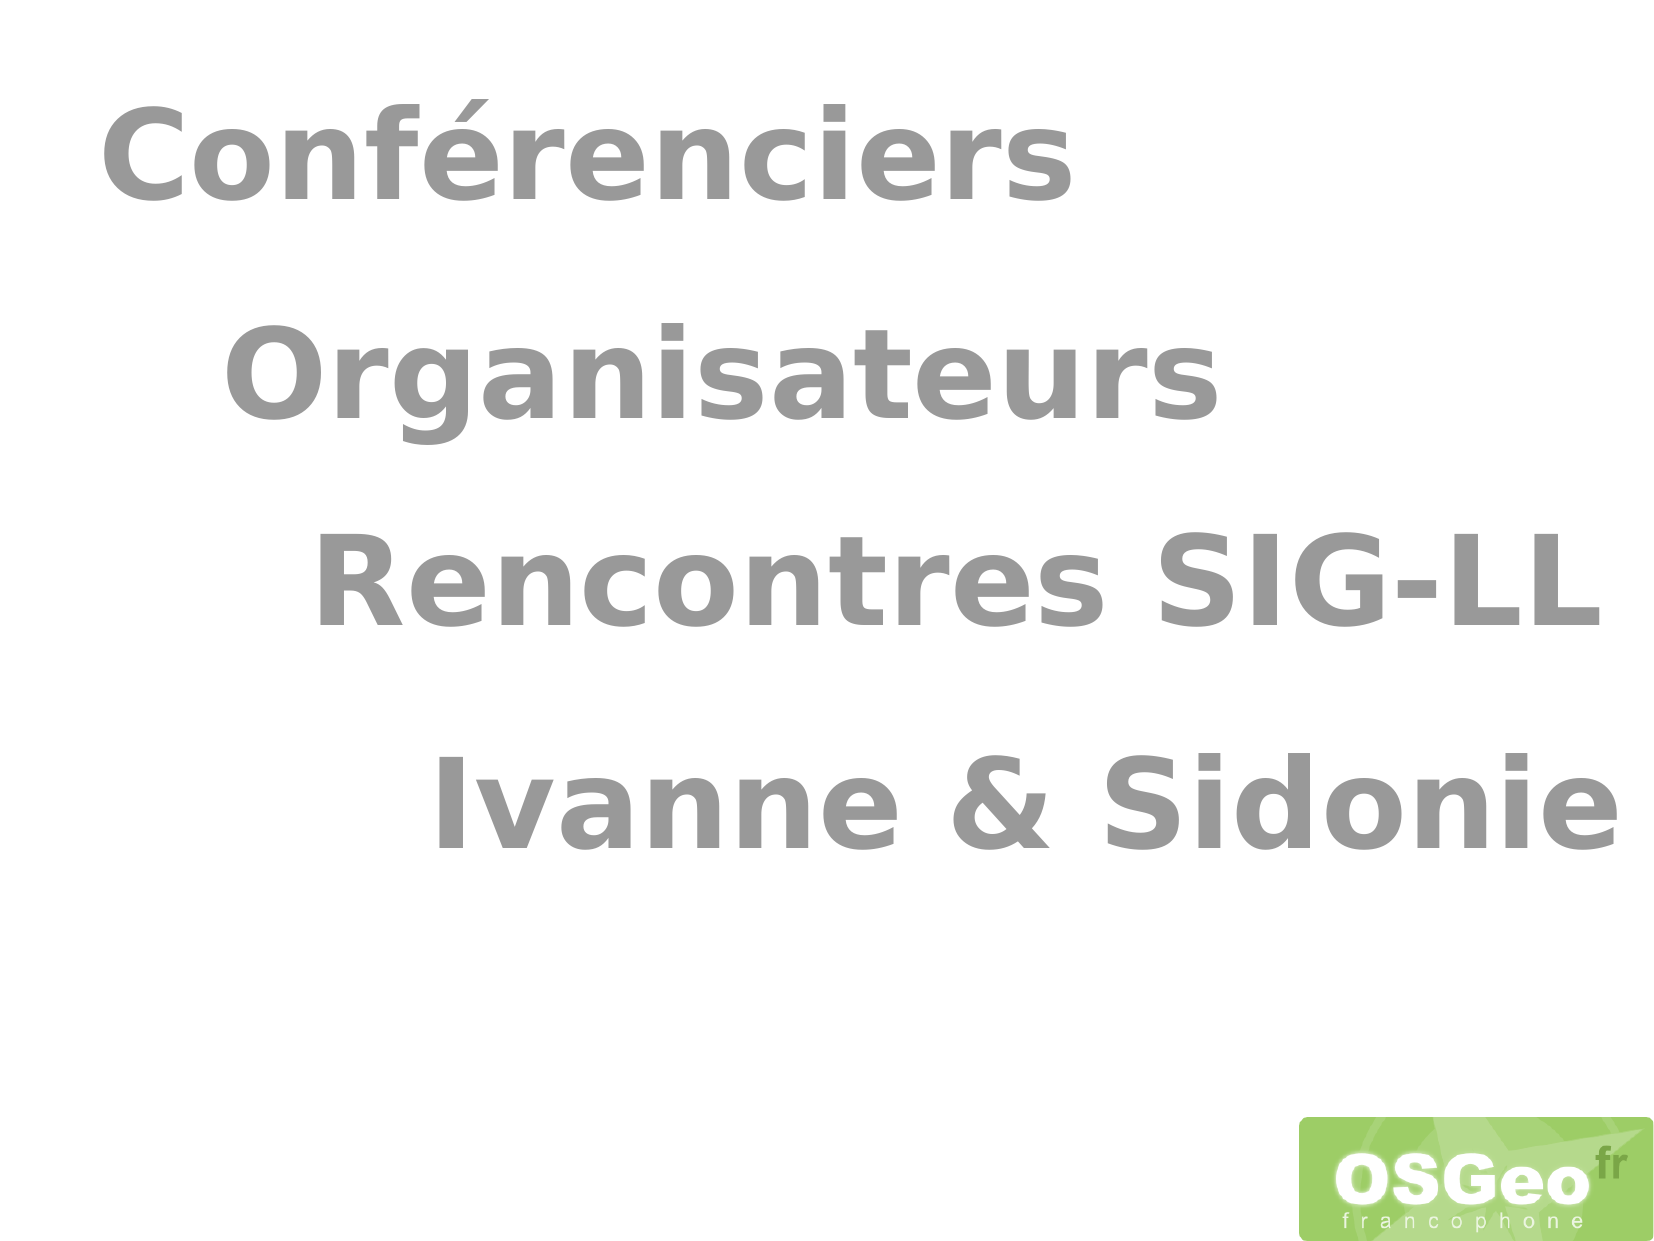

Conférenciers
Organisateurs
Rencontres SIG-LL
Ivanne & Sidonie